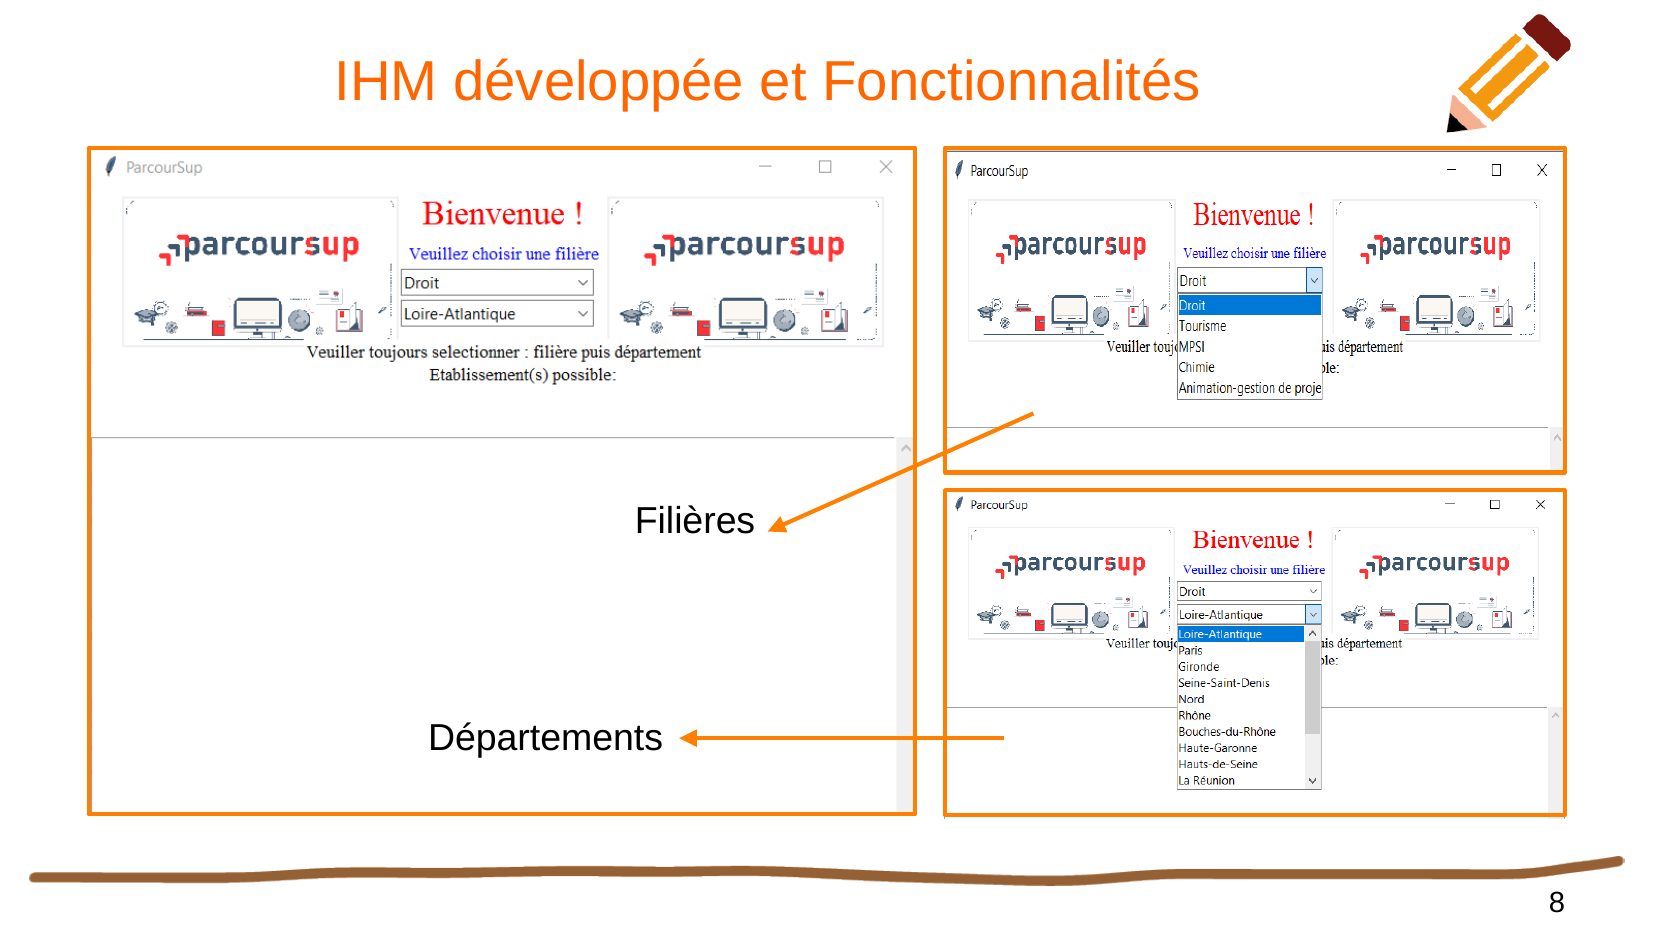

# IHM développée et Fonctionnalités
Filières
Départements
8